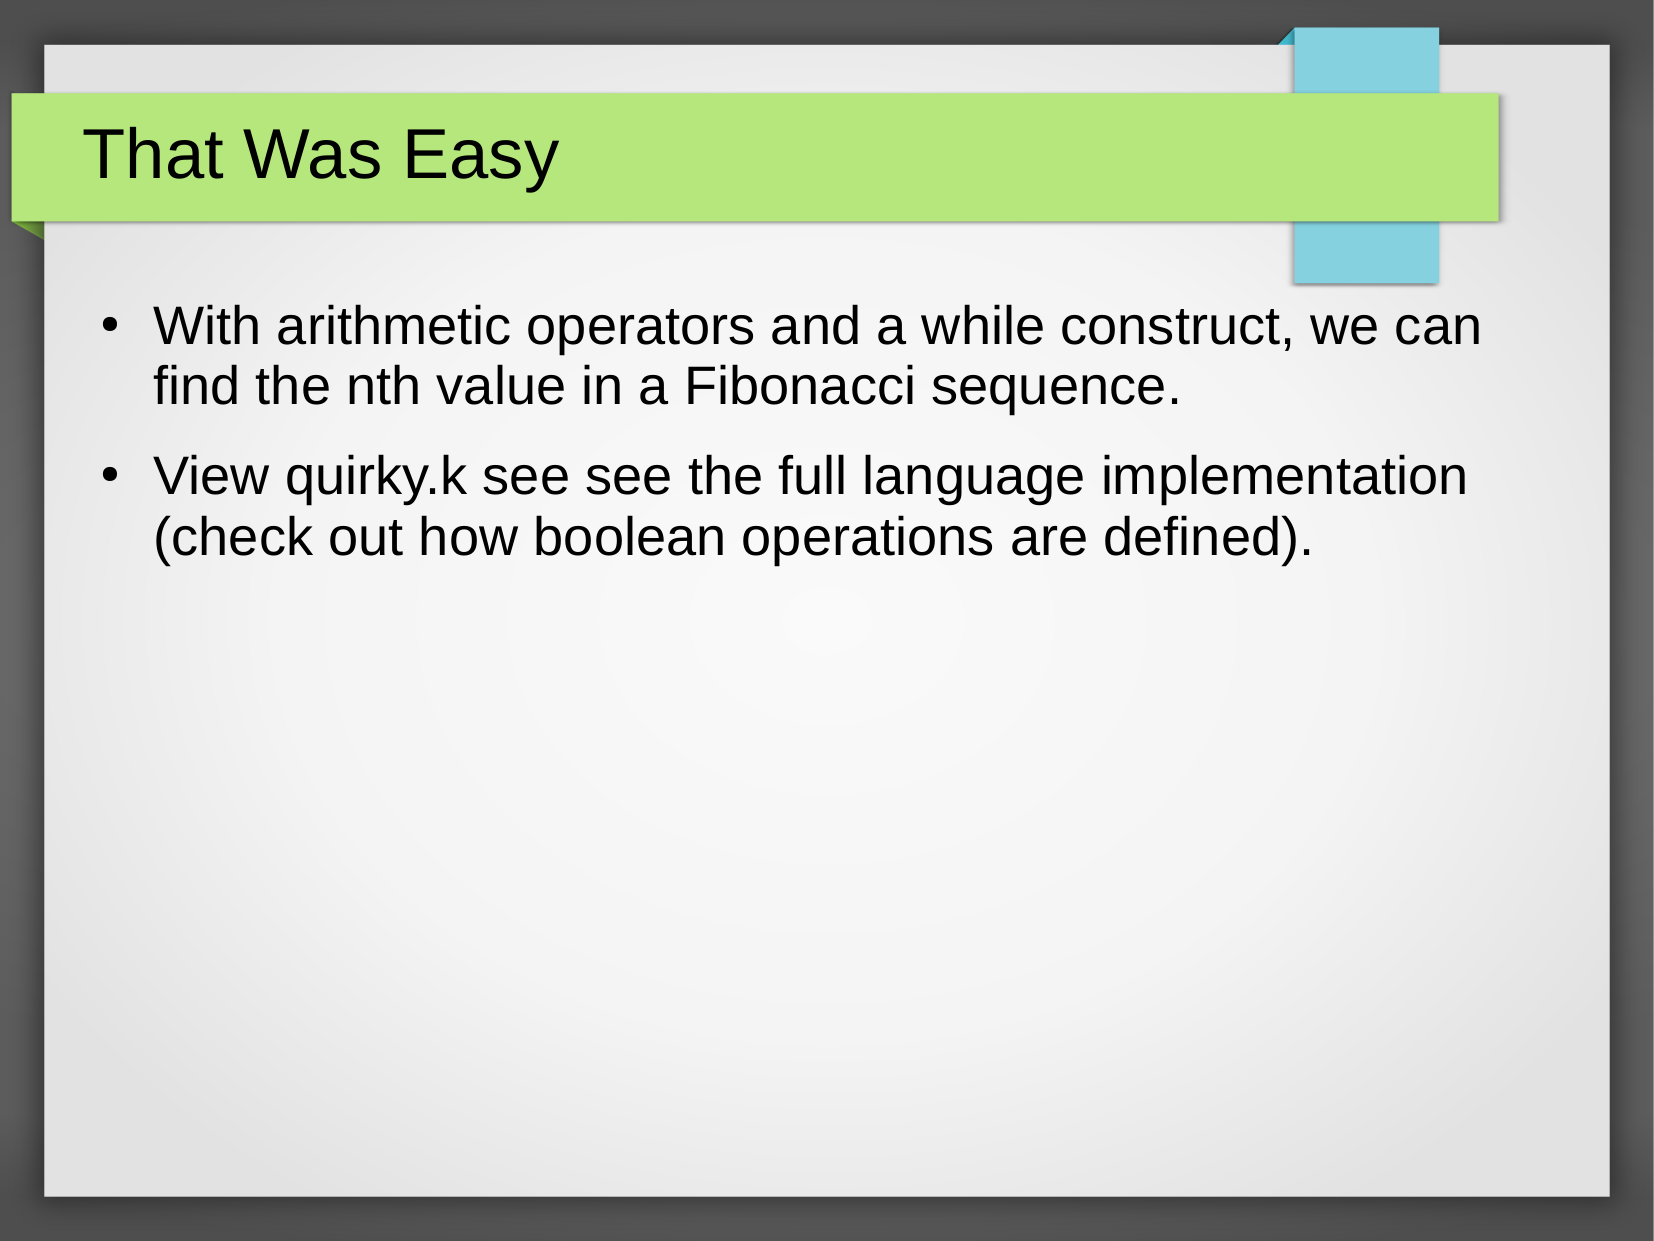

# That Was Easy
With arithmetic operators and a while construct, we can find the nth value in a Fibonacci sequence.
View quirky.k see see the full language implementation (check out how boolean operations are defined).